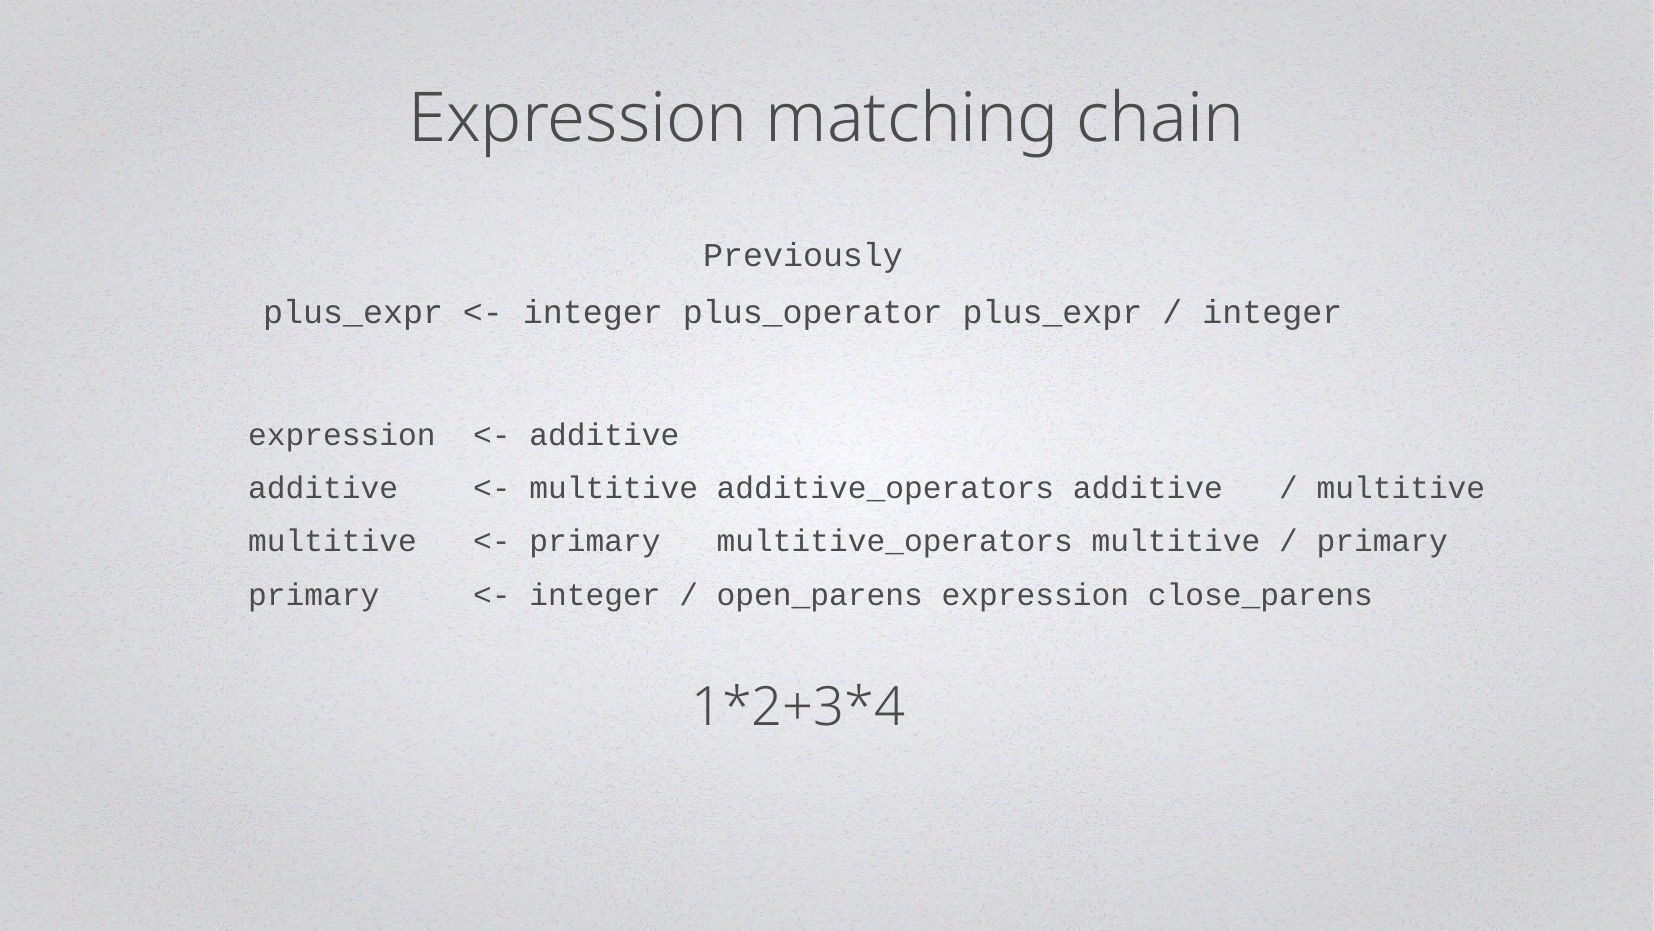

Expression matching chain
Previously
plus_expr <- integer plus_operator plus_expr / integer
# expression <- additive
additive <- multitive additive_operators additive / multitive
multitive <- primary multitive_operators multitive / primary
primary <- integer / open_parens expression close_parens
1*2+3*4